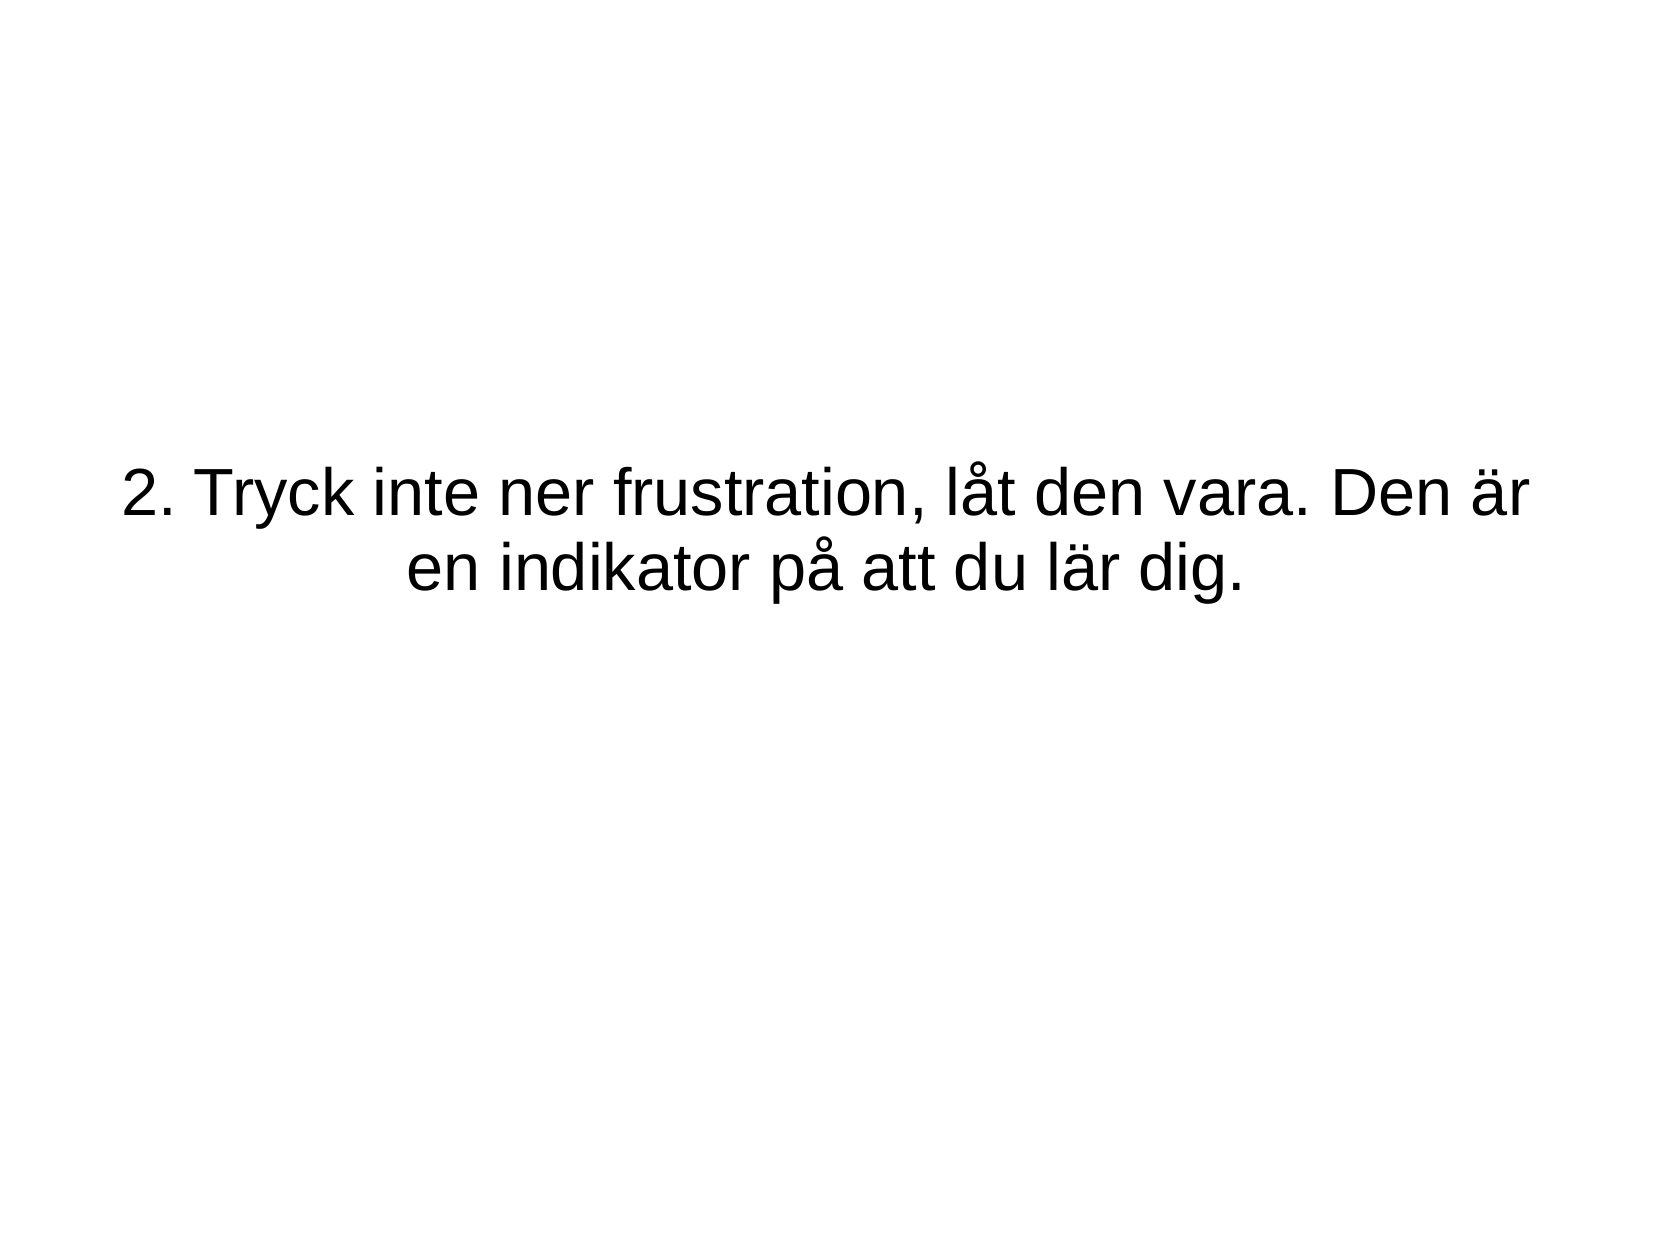

# 2. Tryck inte ner frustration, låt den vara. Den är en indikator på att du lär dig.